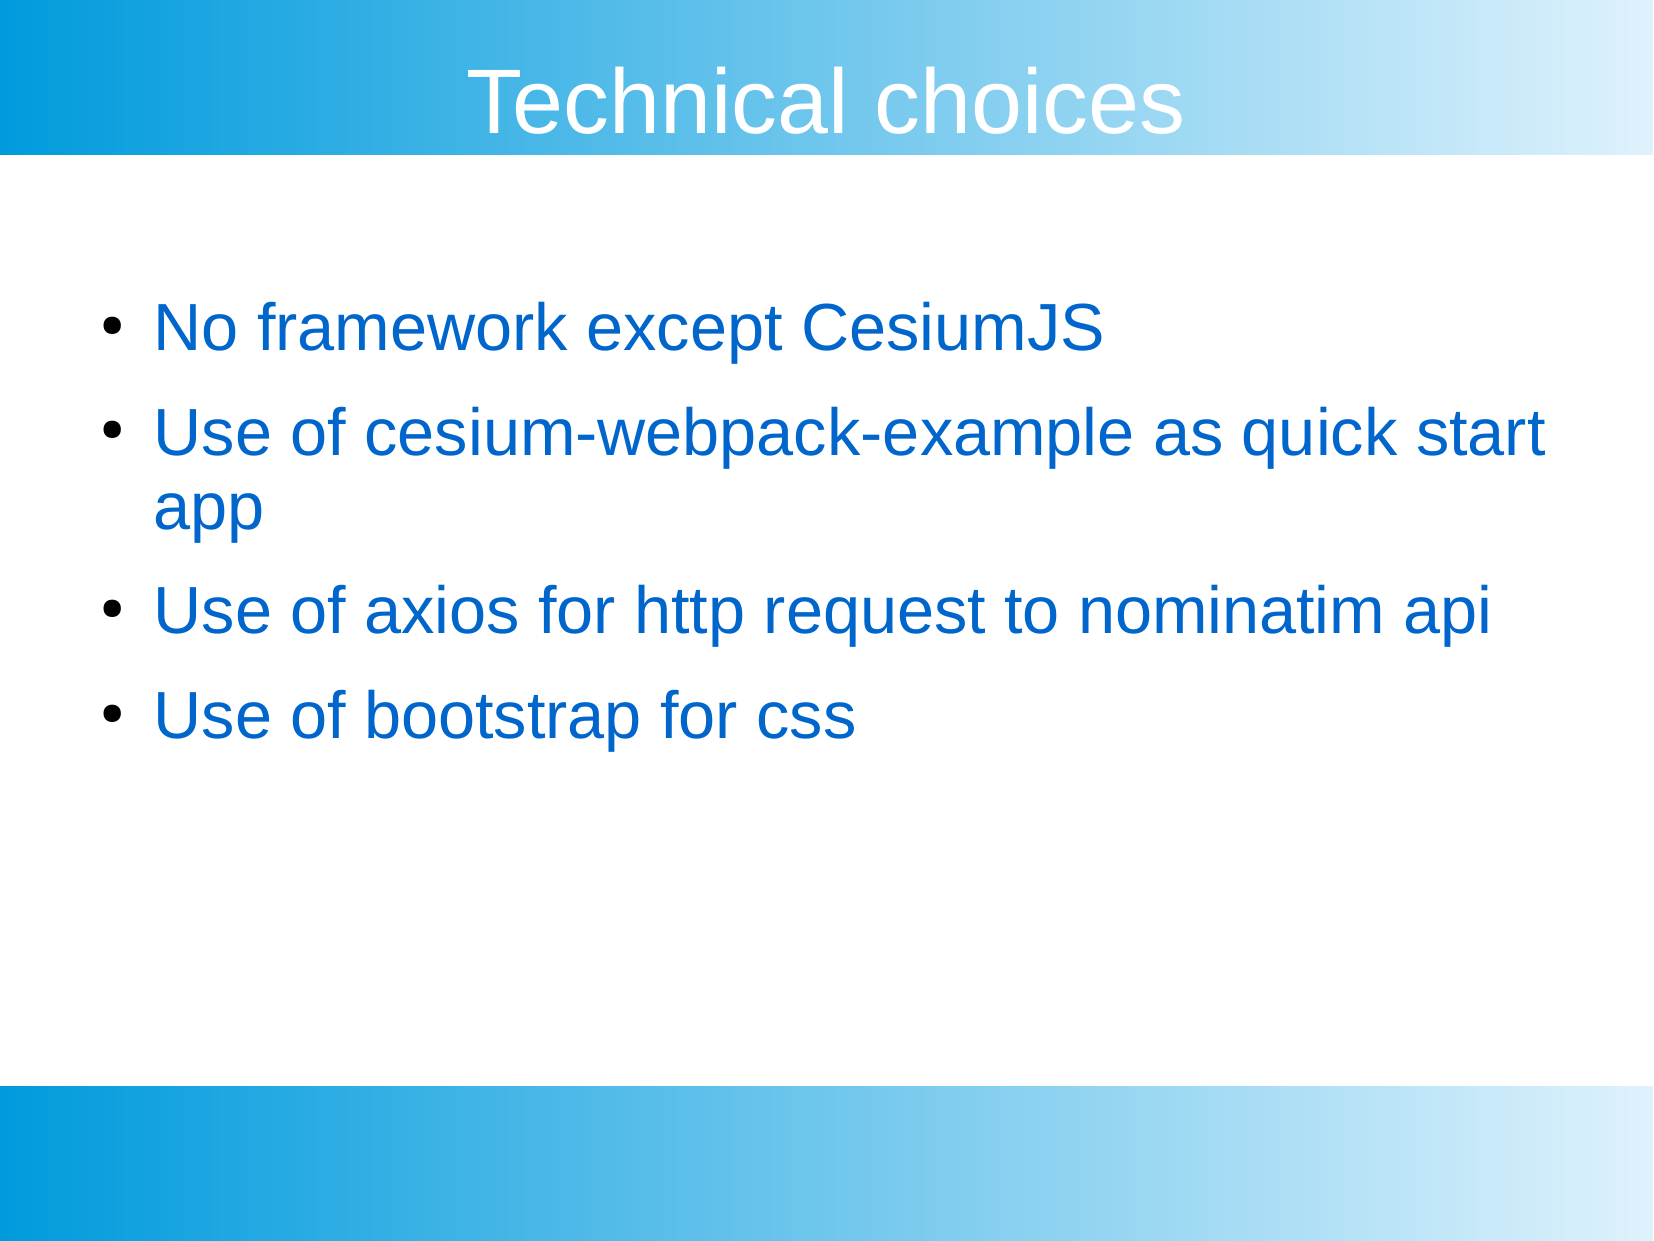

# Technical choices
No framework except CesiumJS
Use of cesium-webpack-example as quick start app
Use of axios for http request to nominatim api
Use of bootstrap for css